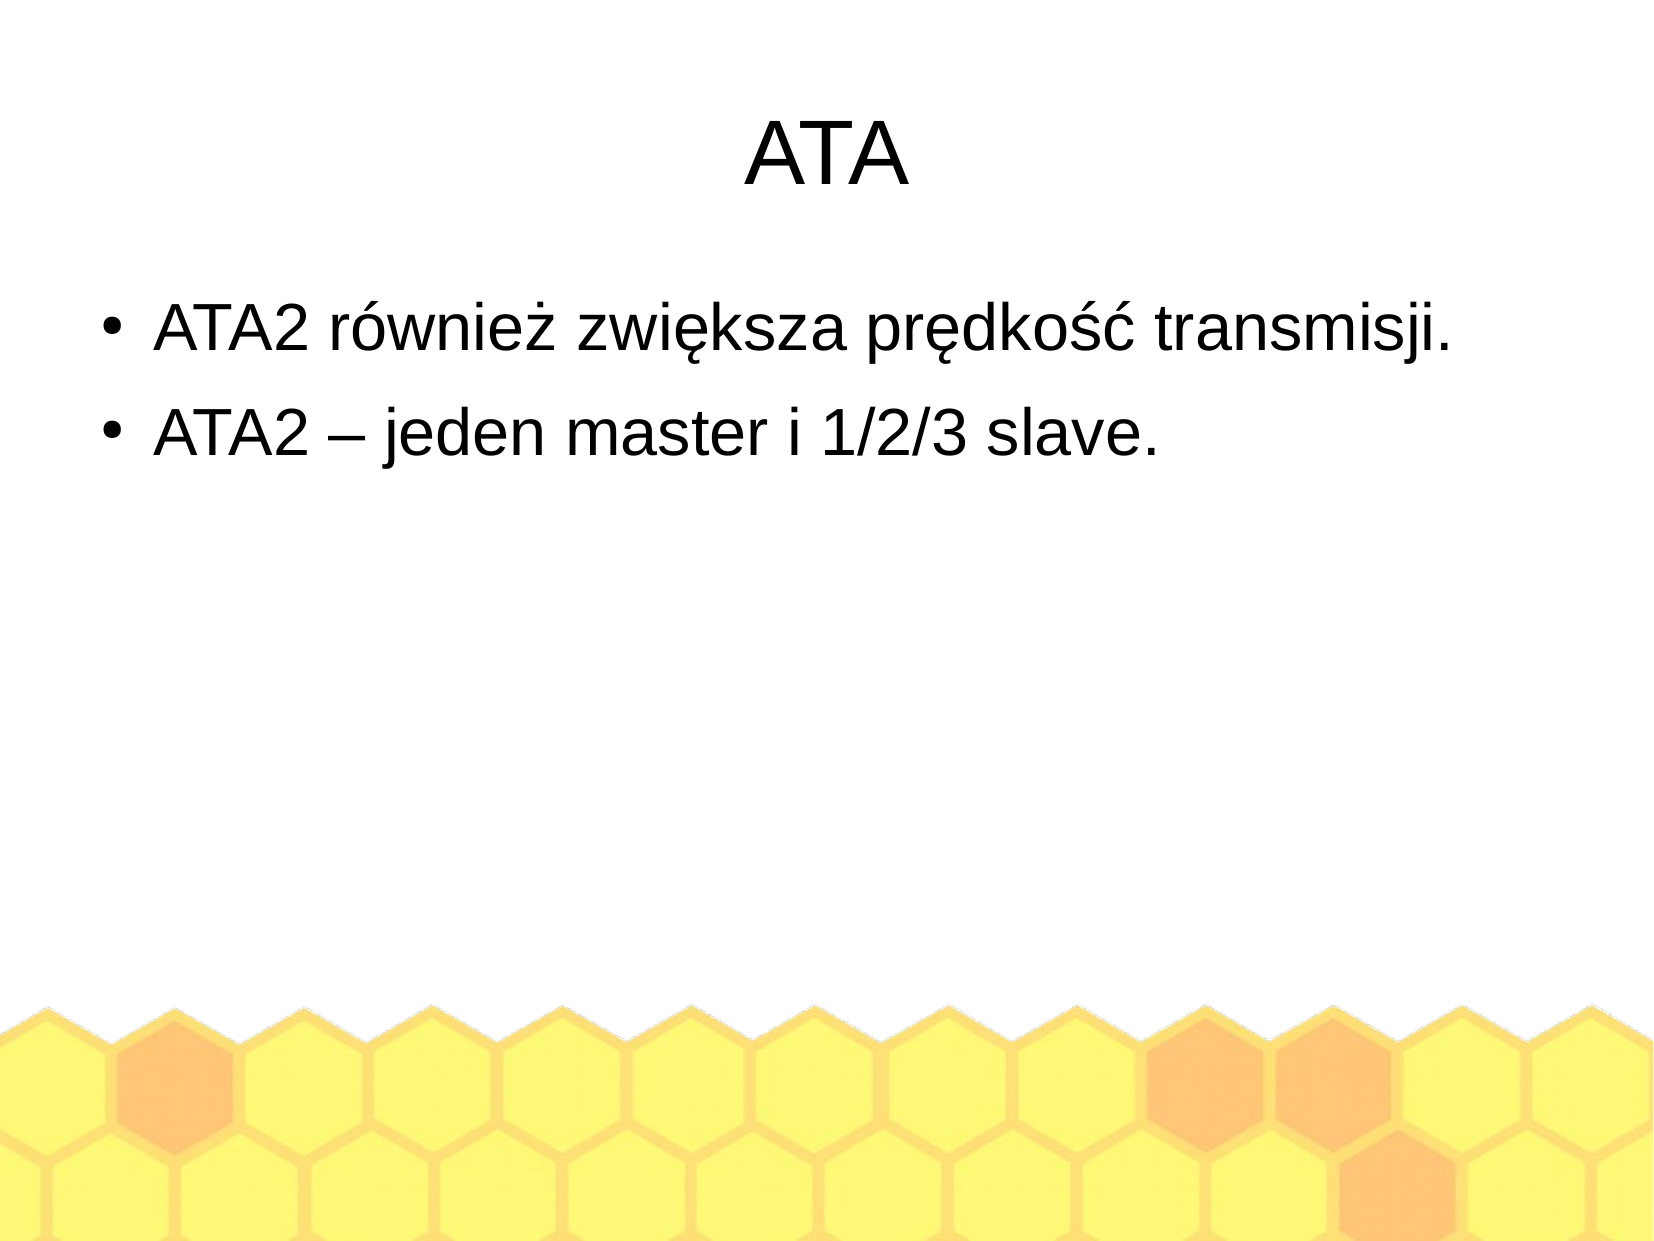

# ATA
ATA2 również zwiększa prędkość transmisji.
ATA2 – jeden master i 1/2/3 slave.